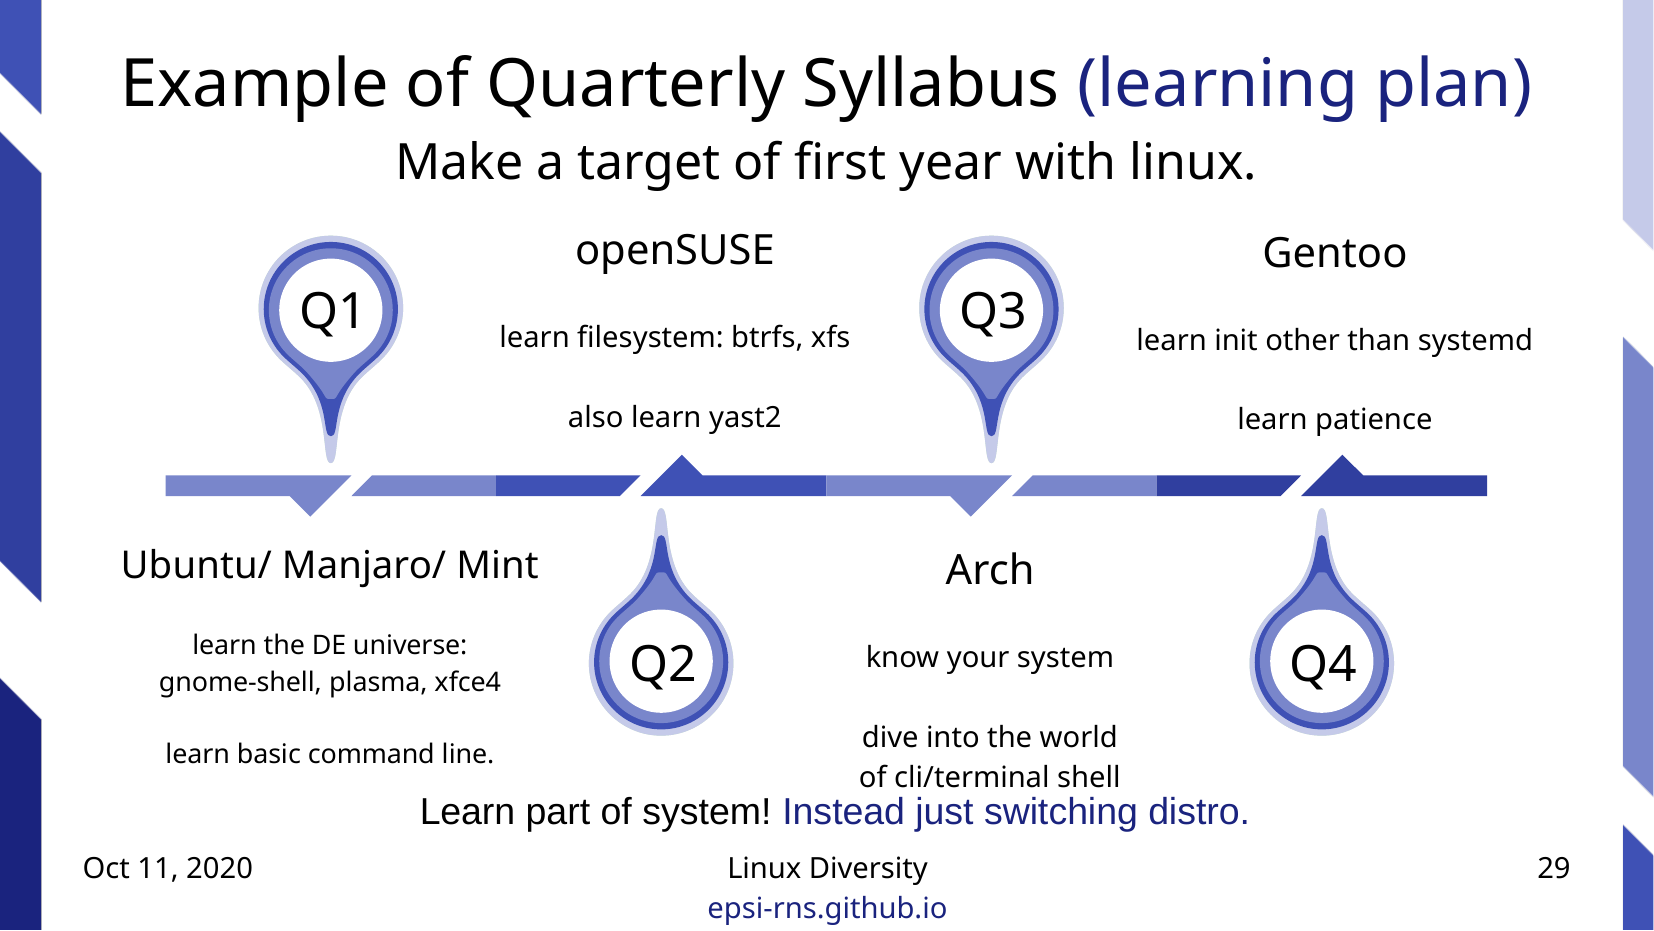

# Example of Quarterly Syllabus (learning plan) Make a target of first year with linux.
openSUSE
learn filesystem: btrfs, xfs
also learn yast2
Gentoo
learn init other than systemd
learn patience
Q1
Q3
Ubuntu/ Manjaro/ Mint
learn the DE universe:
gnome-shell, plasma, xfce4
learn basic command line.
Arch
know your system
dive into the world
of cli/terminal shell
Q2
Q4
Learn part of system! Instead just switching distro.
Oct 11, 2020
Linux Diversity
29